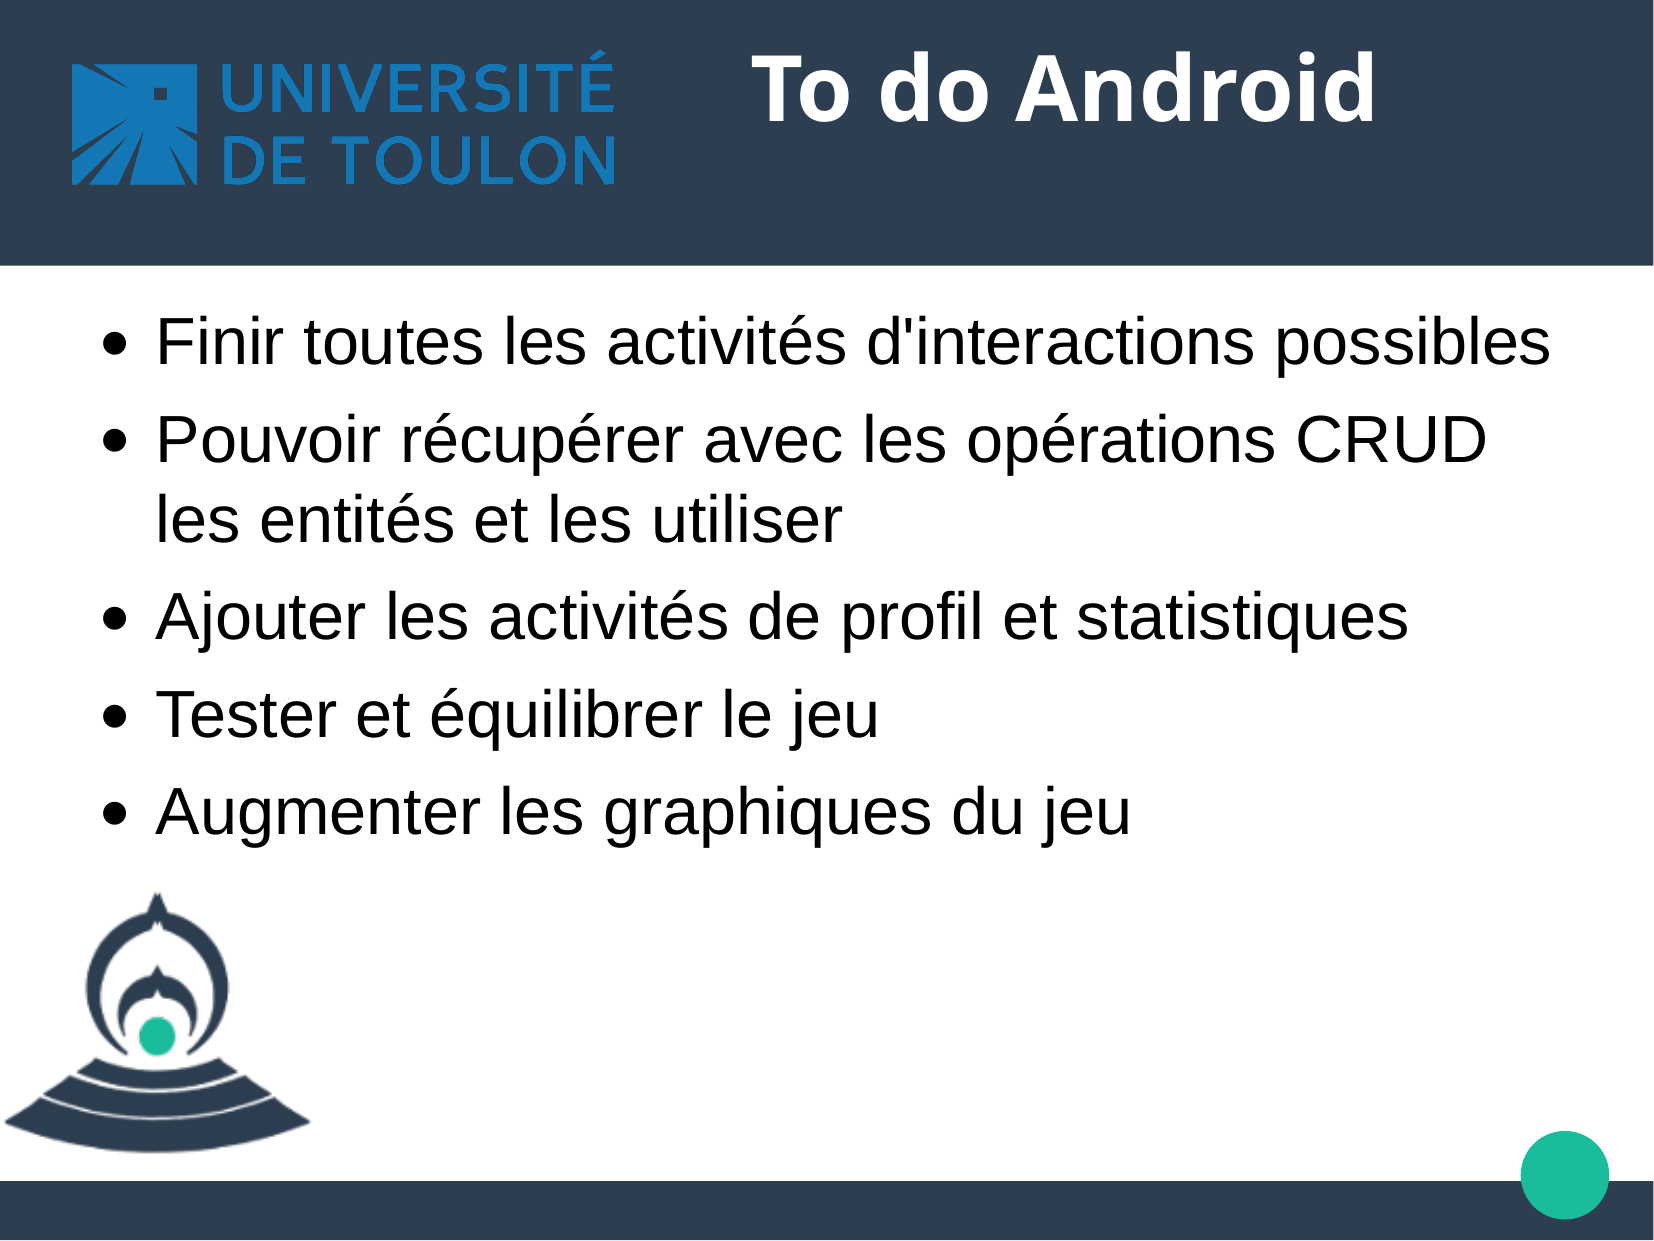

To do Android
# Finir toutes les activités d'interactions possibles
Pouvoir récupérer avec les opérations CRUD les entités et les utiliser
Ajouter les activités de profil et statistiques
Tester et équilibrer le jeu
Augmenter les graphiques du jeu